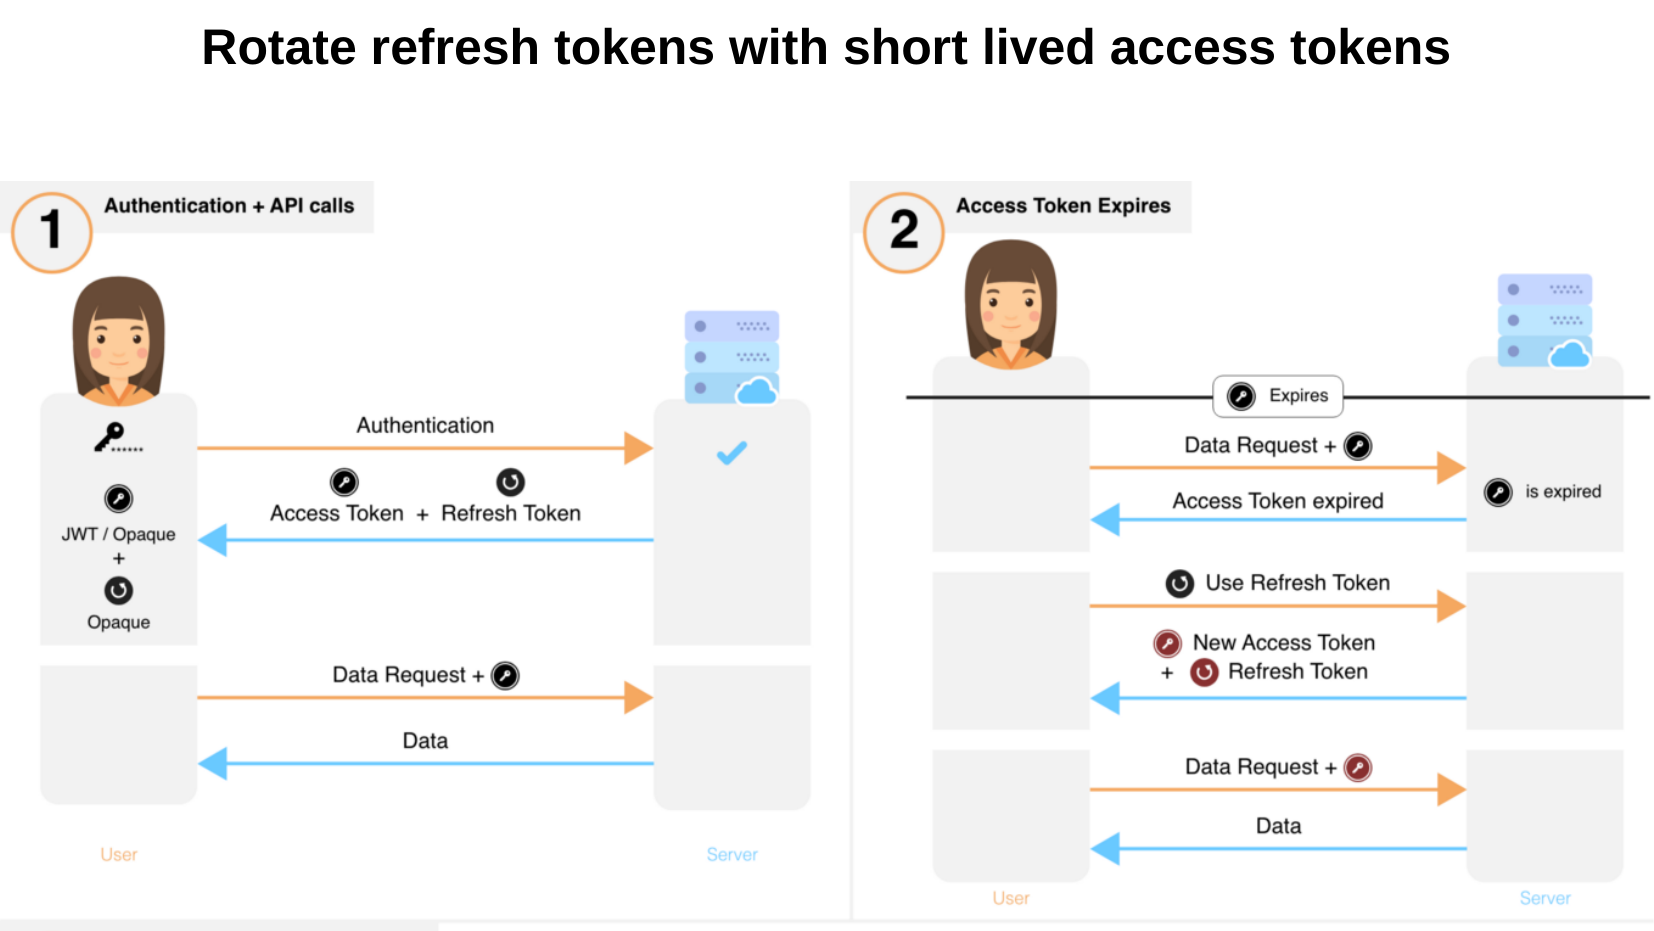

Rotate refresh tokens with short lived access tokens